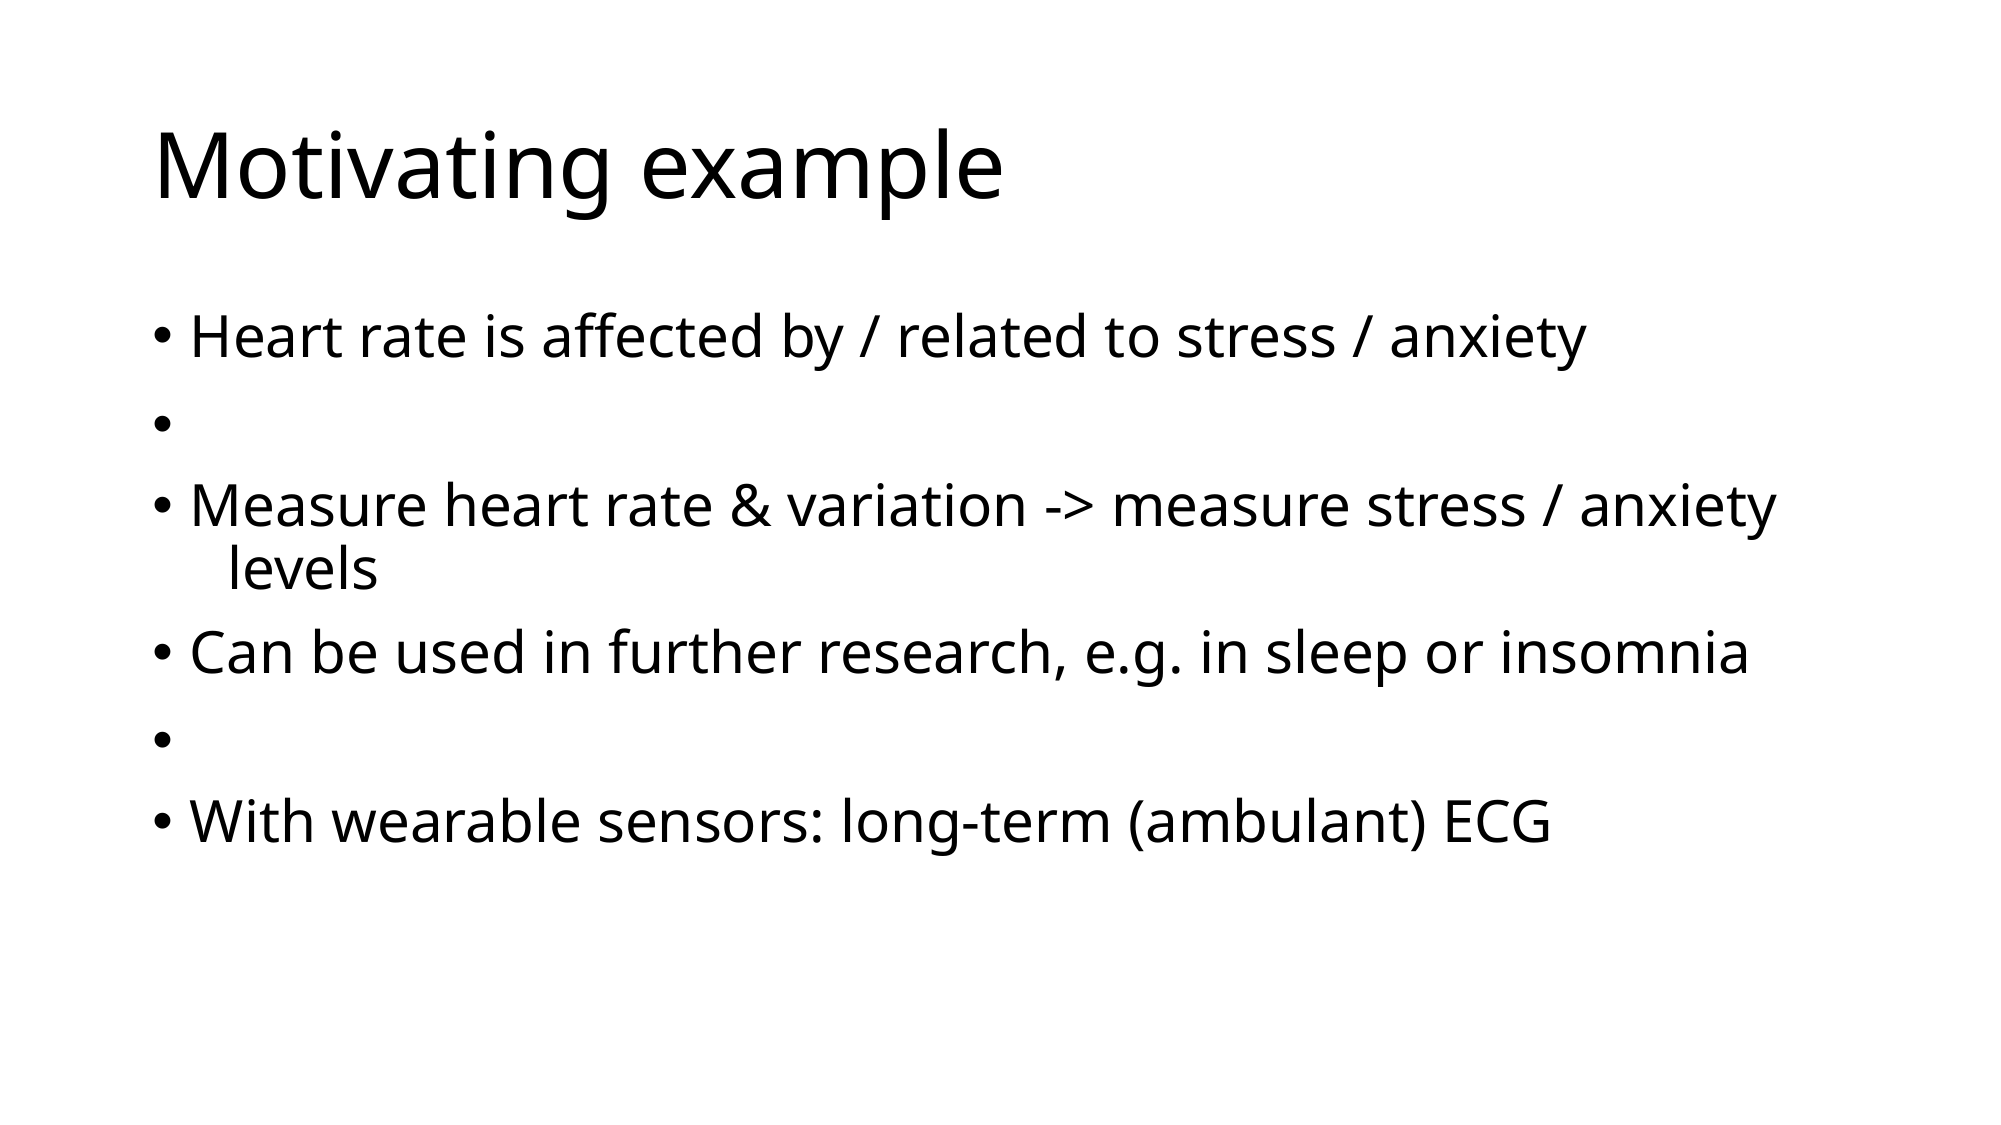

# Motivating example
Heart rate is affected by / related to stress / anxiety
Measure heart rate & variation -> measure stress / anxiety levels
Can be used in further research, e.g. in sleep or insomnia
With wearable sensors: long-term (ambulant) ECG